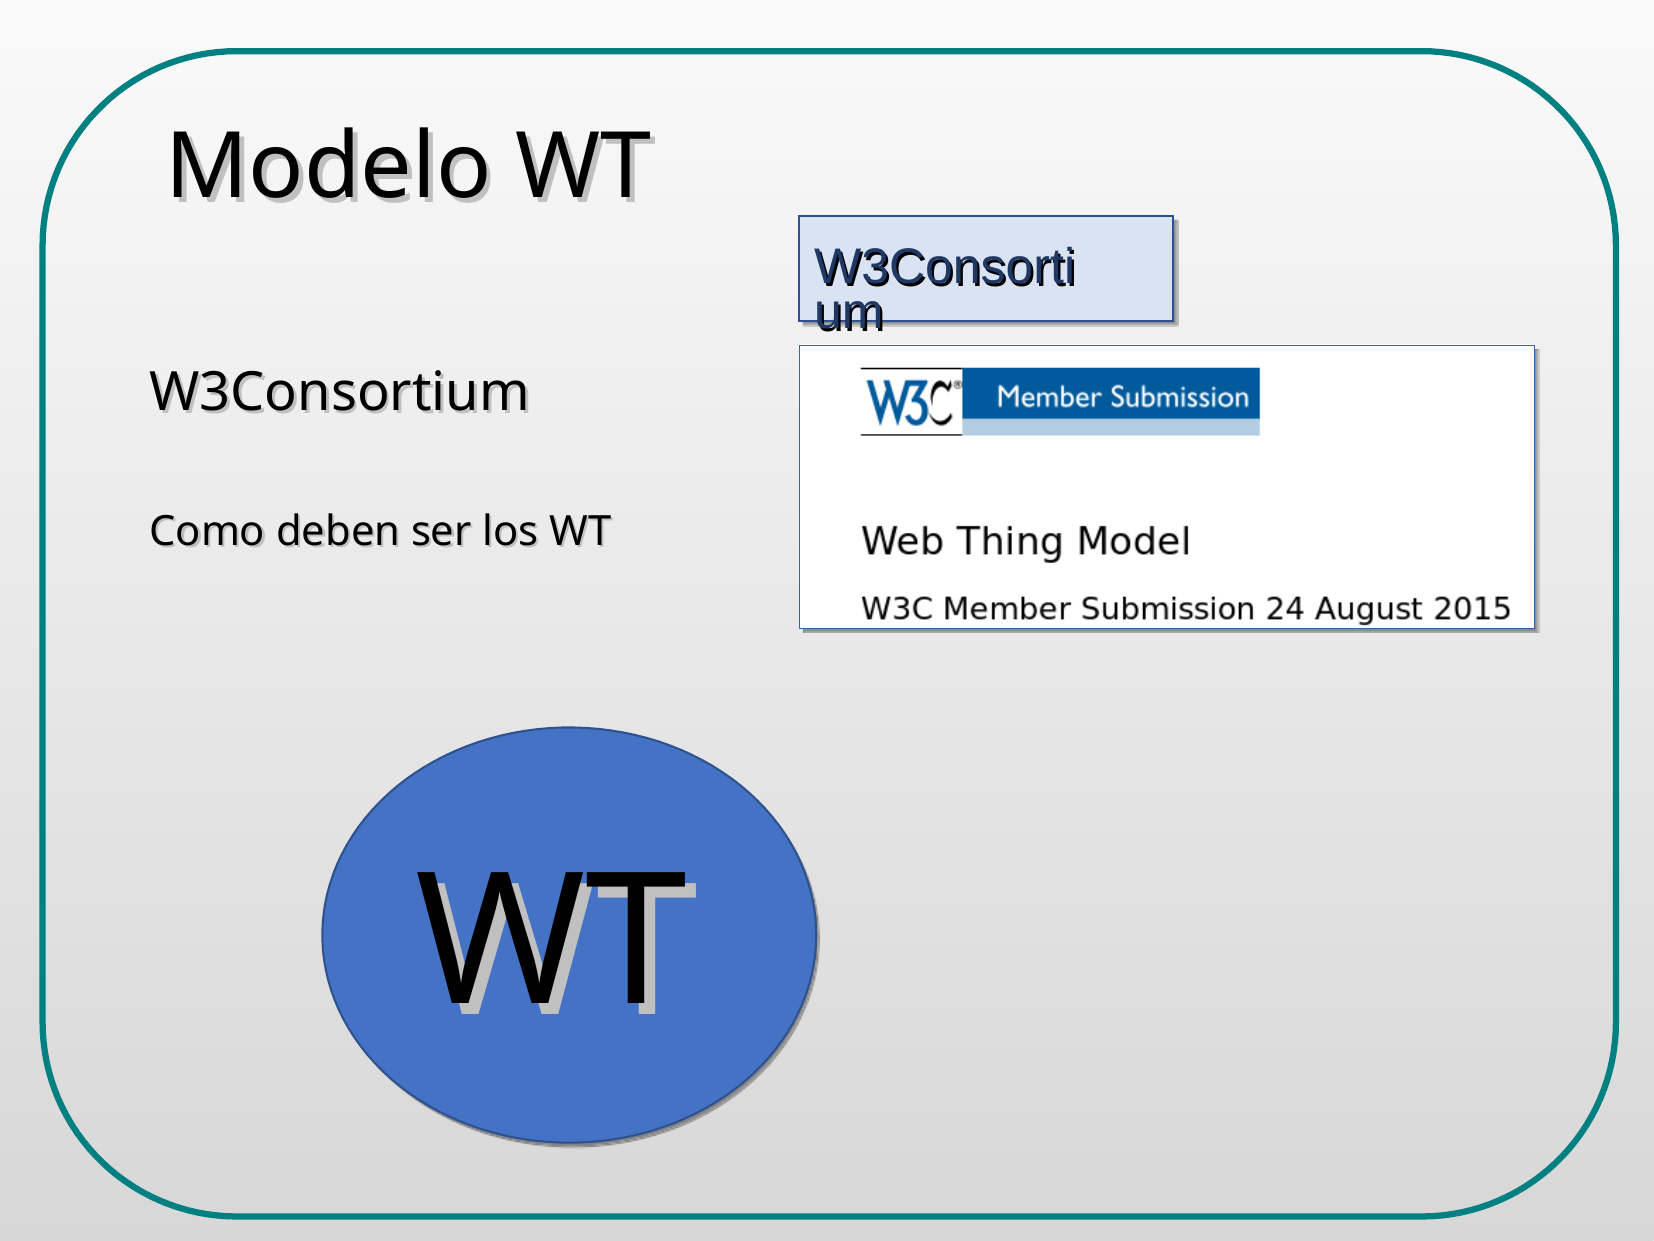

# Modelo WT
W3Consortium
W3Consortium
Como deben ser los WT
WT